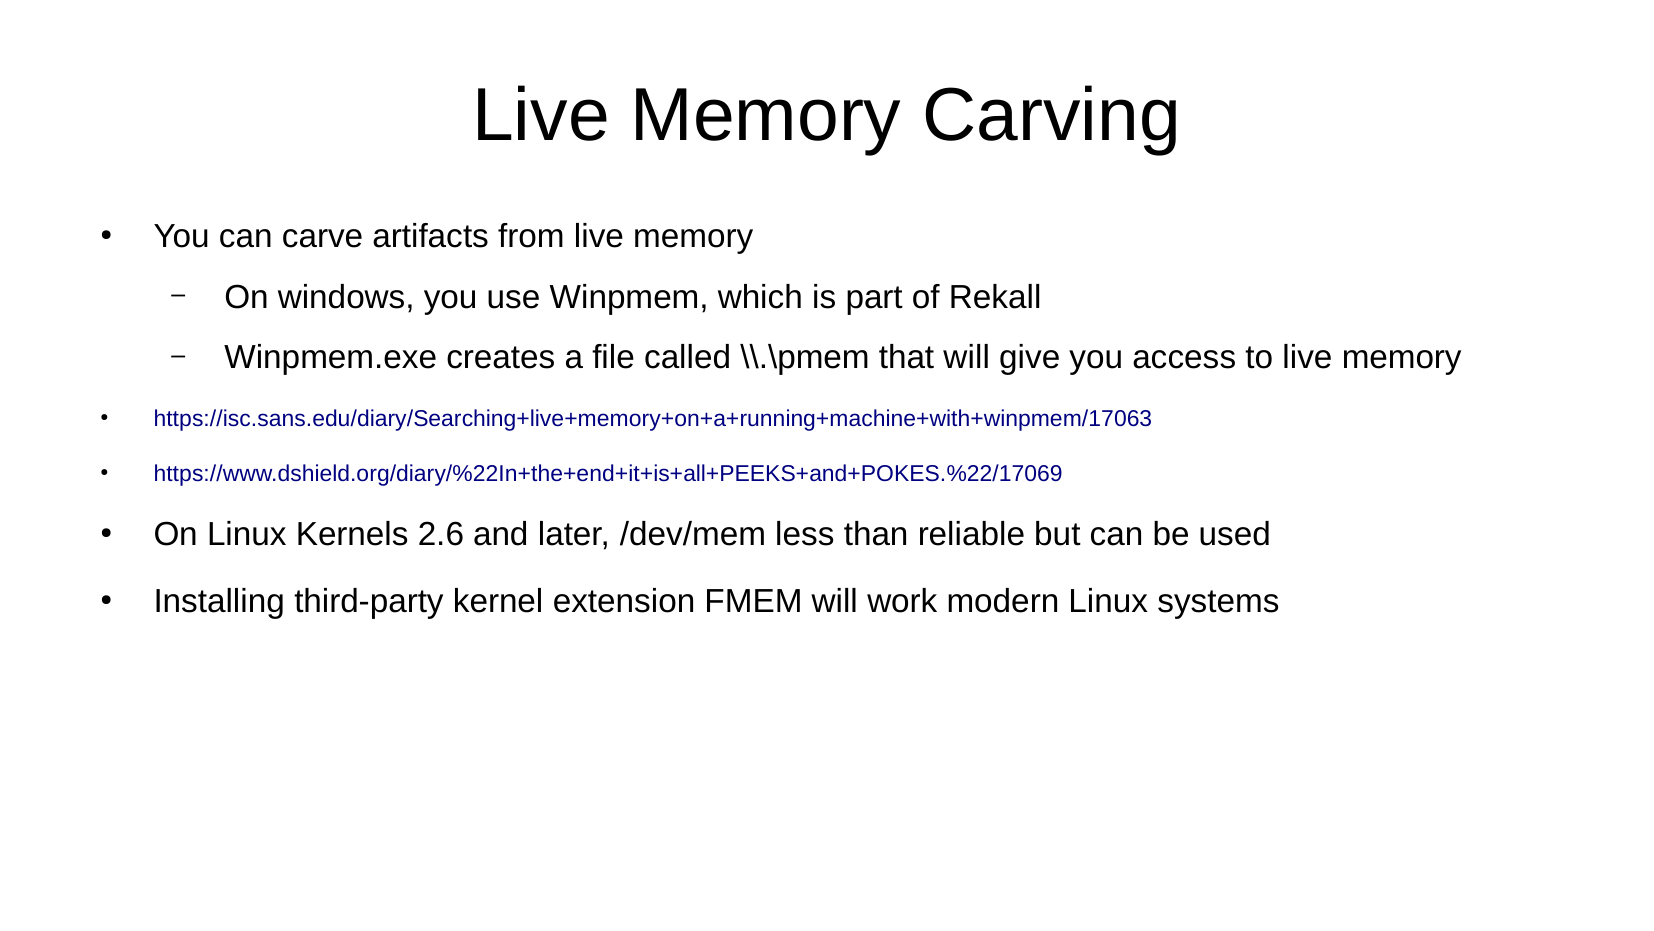

# Live Memory Carving
You can carve artifacts from live memory
On windows, you use Winpmem, which is part of Rekall
Winpmem.exe creates a file called \\.\pmem that will give you access to live memory
https://isc.sans.edu/diary/Searching+live+memory+on+a+running+machine+with+winpmem/17063
https://www.dshield.org/diary/%22In+the+end+it+is+all+PEEKS+and+POKES.%22/17069
On Linux Kernels 2.6 and later, /dev/mem less than reliable but can be used
Installing third-party kernel extension FMEM will work modern Linux systems